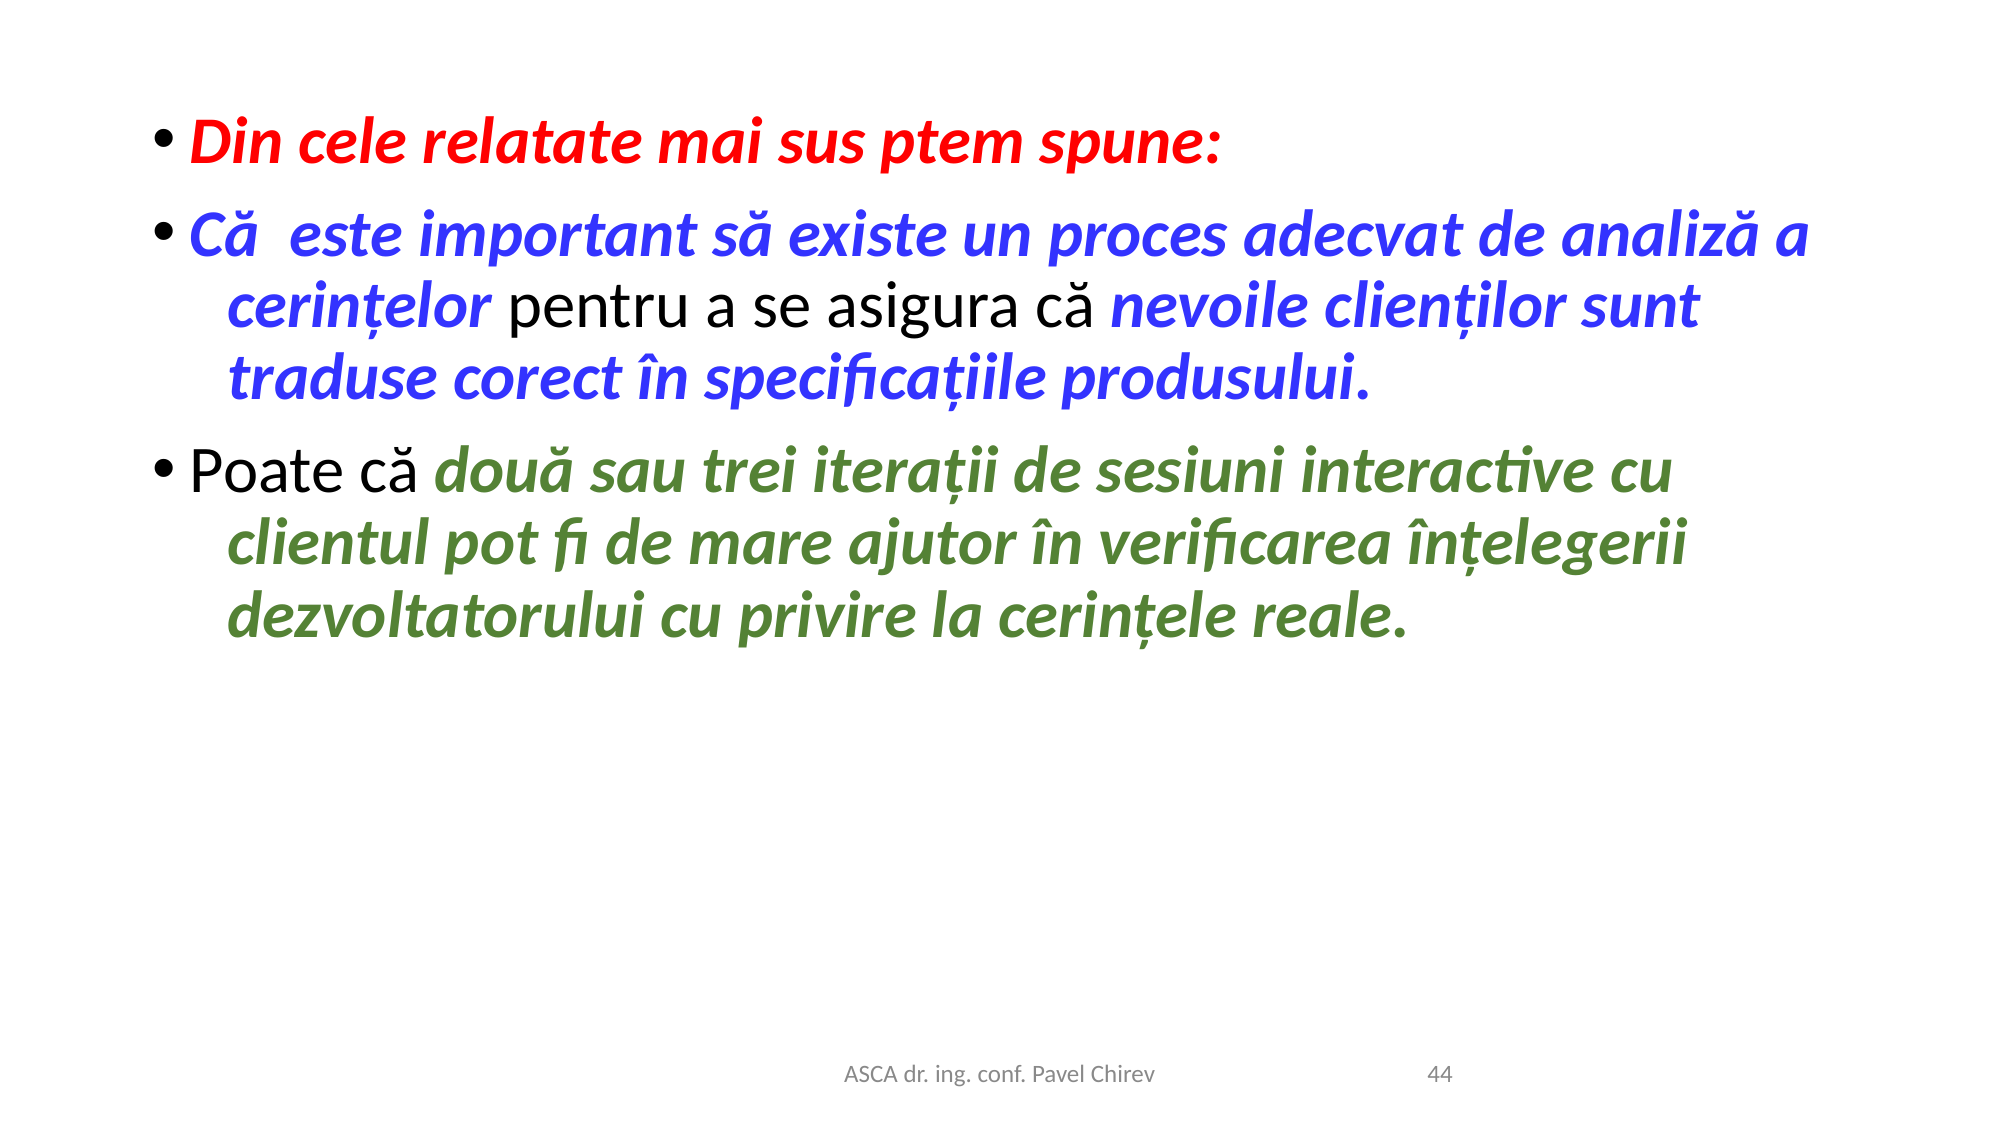

# Din cele relatate mai sus ptem spune:
Că este important să existe un proces adecvat de analiză a cerințelor pentru a se asigura că nevoile clienților sunt traduse corect în specificațiile produsului.
Poate că două sau trei iterații de sesiuni interactive cu clientul pot fi de mare ajutor în verificarea înțelegerii dezvoltatorului cu privire la cerințele reale.
ASCA dr. ing. conf. Pavel Chirev